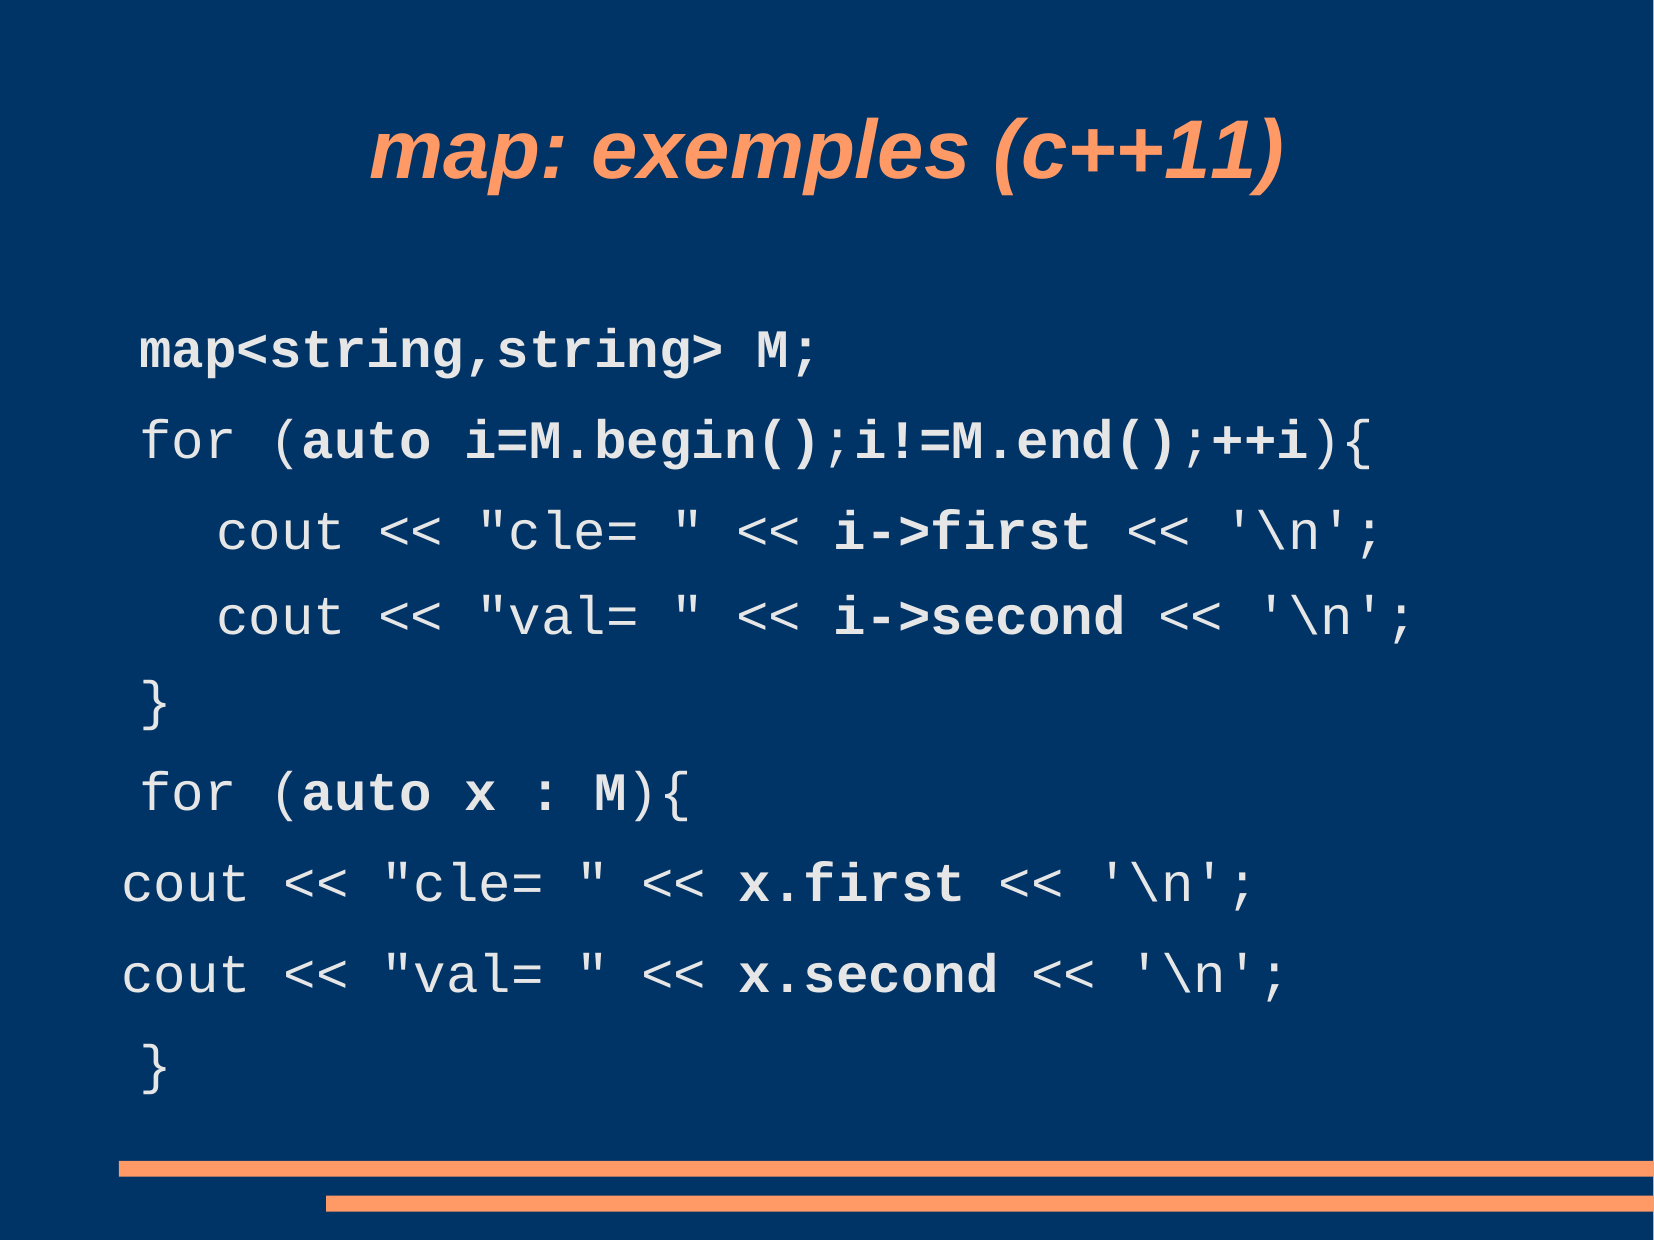

# map: exemples (c++11)
map<string,string> M;
for (auto i=M.begin();i!=M.end();++i){
cout << "cle= " << i->first << '\n';
cout << "val= " << i->second << '\n';
}
for (auto x : M){
cout << "cle= " << x.first << '\n';
cout << "val= " << x.second << '\n';
}